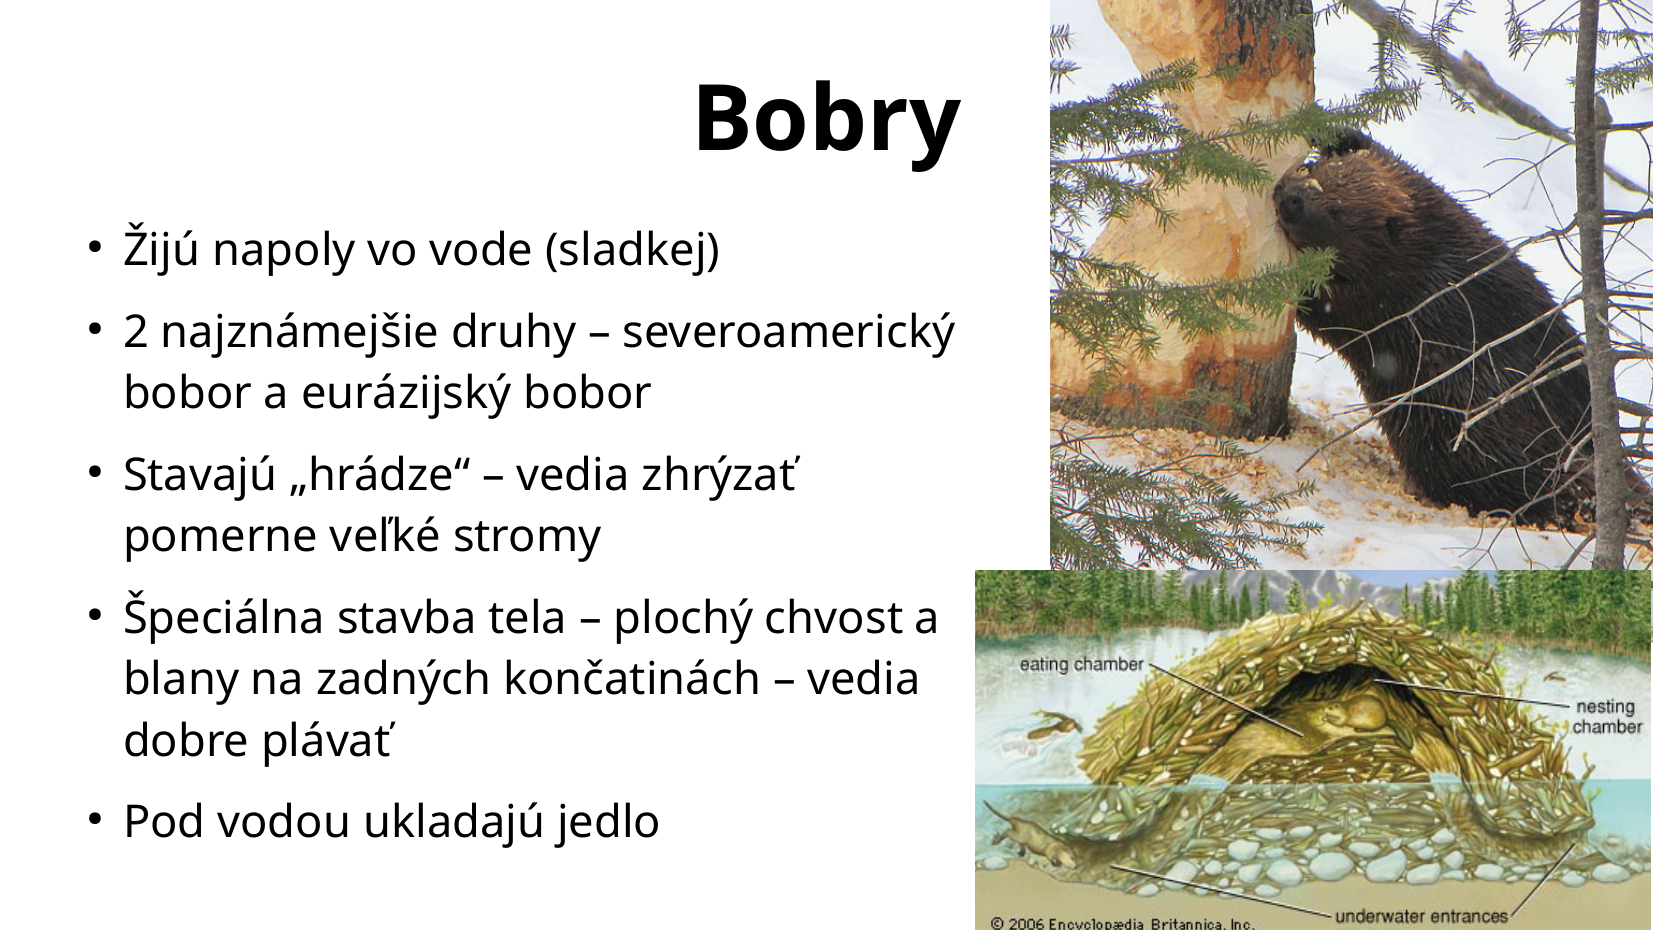

# Bobry
Žijú napoly vo vode (sladkej)
2 najznámejšie druhy – severoamerický bobor a eurázijský bobor
Stavajú „hrádze“ – vedia zhrýzať pomerne veľké stromy
Špeciálna stavba tela – plochý chvost a blany na zadných končatinách – vedia dobre plávať
Pod vodou ukladajú jedlo